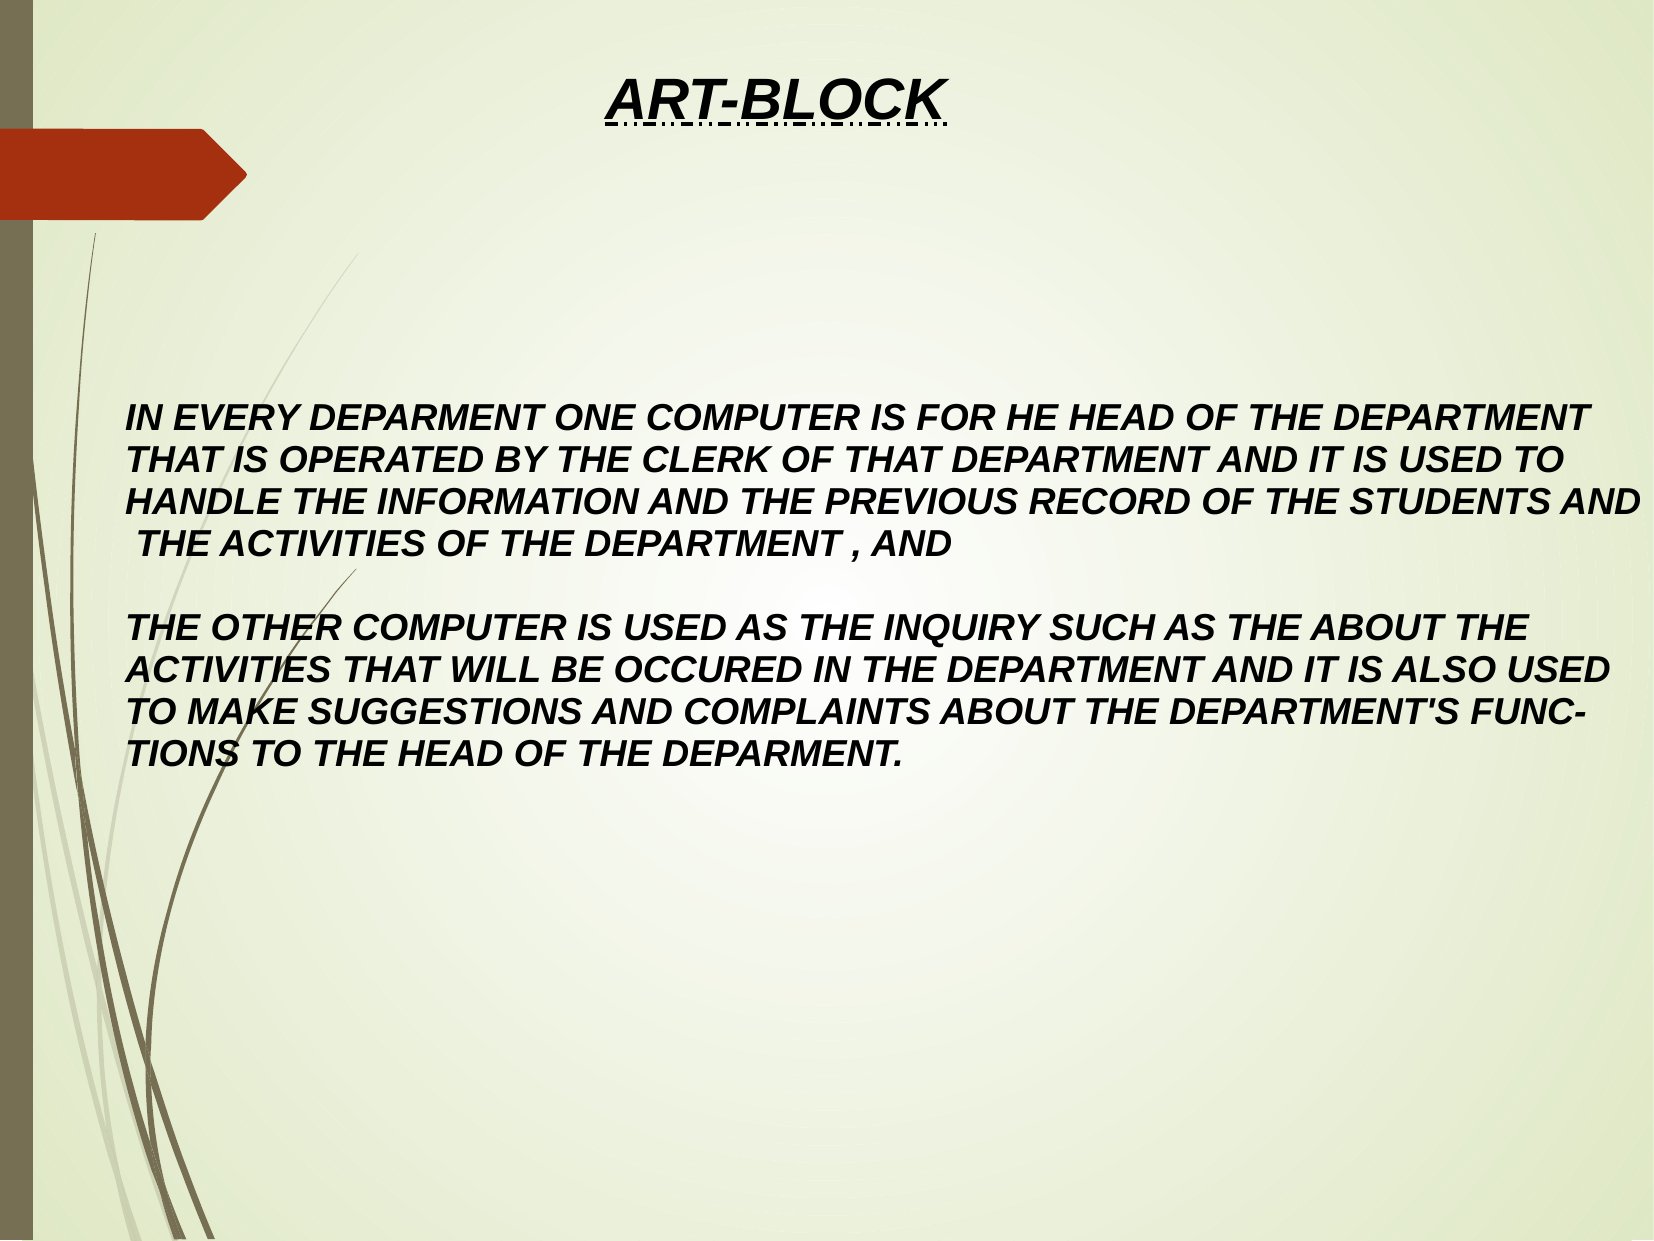

ART-BLOCK
IN EVERY DEPARMENT ONE COMPUTER IS FOR HE HEAD OF THE DEPARTMENT
THAT IS OPERATED BY THE CLERK OF THAT DEPARTMENT AND IT IS USED TO
HANDLE THE INFORMATION AND THE PREVIOUS RECORD OF THE STUDENTS AND
 THE ACTIVITIES OF THE DEPARTMENT , AND
THE OTHER COMPUTER IS USED AS THE INQUIRY SUCH AS THE ABOUT THE
ACTIVITIES THAT WILL BE OCCURED IN THE DEPARTMENT AND IT IS ALSO USED
TO MAKE SUGGESTIONS AND COMPLAINTS ABOUT THE DEPARTMENT'S FUNC-
TIONS TO THE HEAD OF THE DEPARMENT.